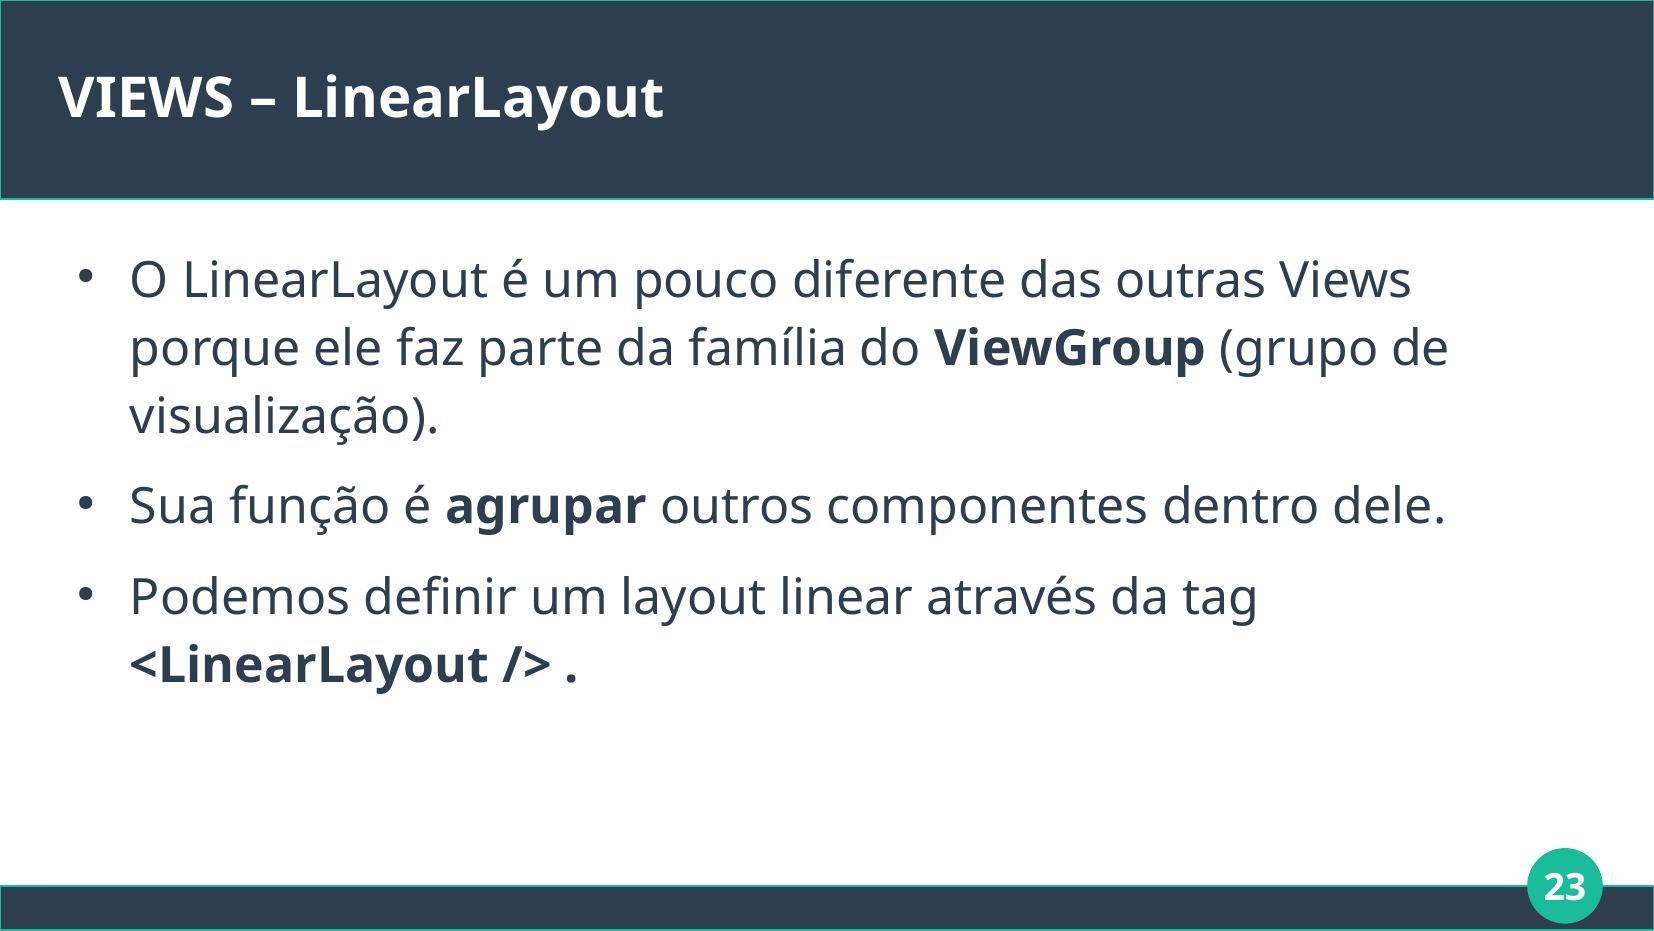

# VIEWS – LinearLayout
O LinearLayout é um pouco diferente das outras Views porque ele faz parte da família do ViewGroup (grupo de visualização).
Sua função é agrupar outros componentes dentro dele.
Podemos definir um layout linear através da tag <LinearLayout /> .
23